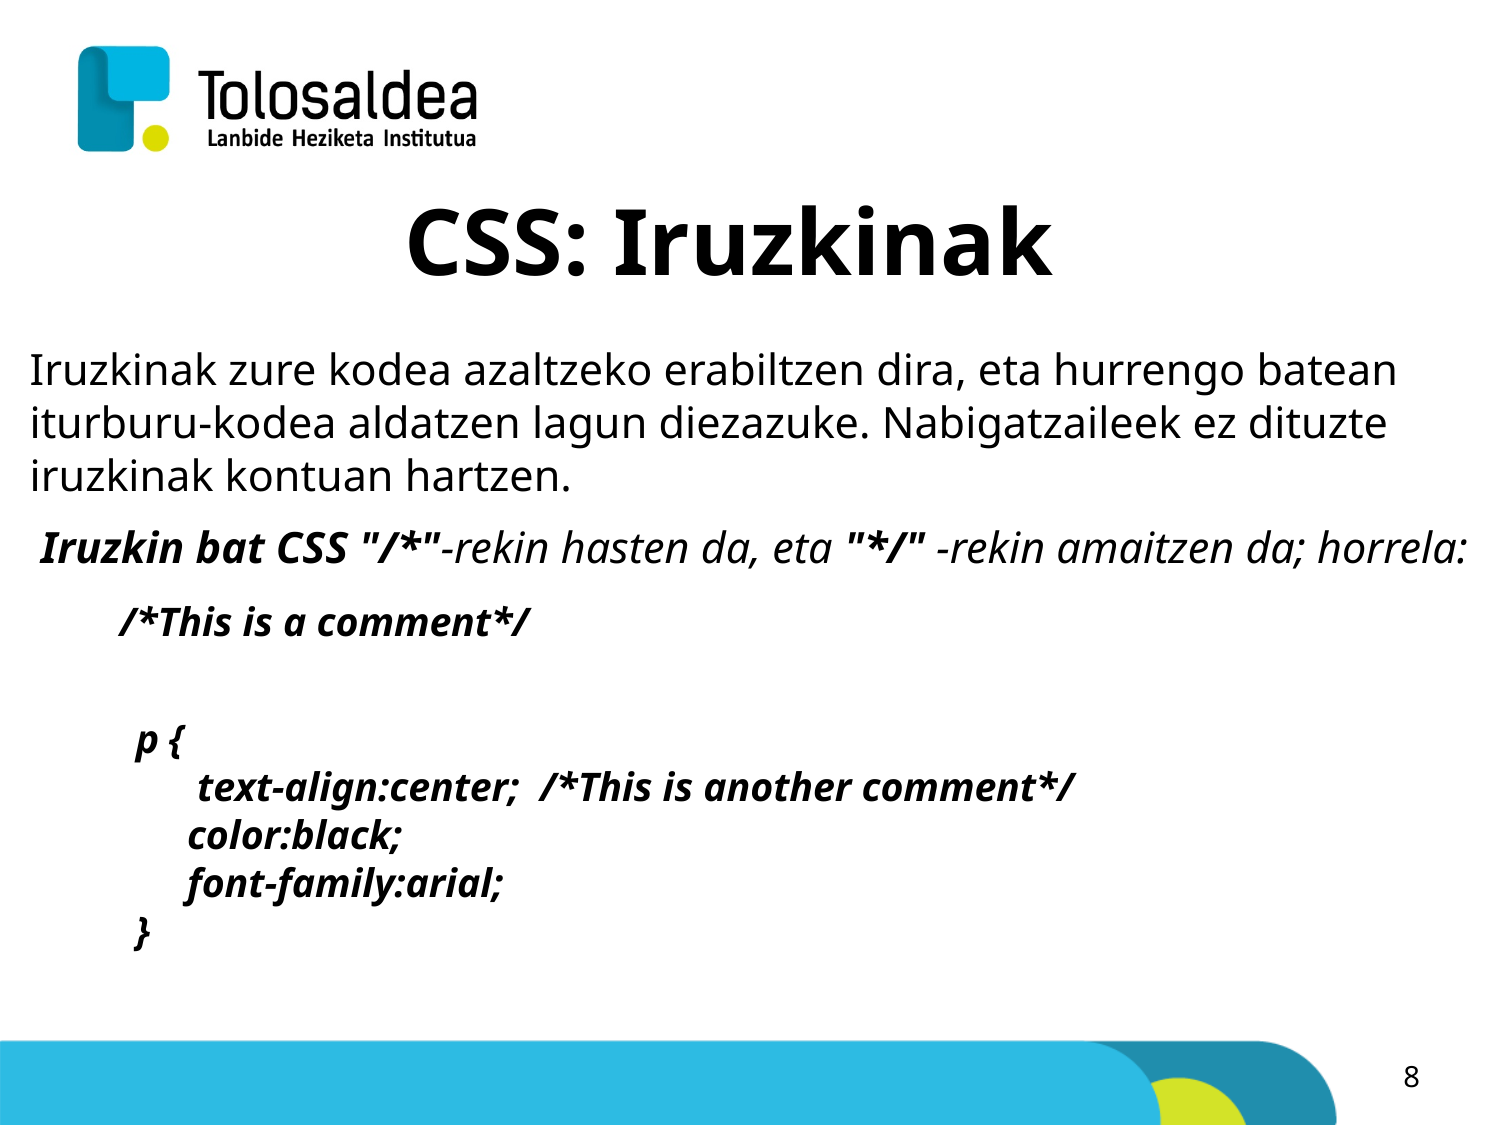

# CSS: Iruzkinak
Iruzkinak zure kodea azaltzeko erabiltzen dira, eta hurrengo batean iturburu-kodea aldatzen lagun diezazuke. Nabigatzaileek ez dituzte iruzkinak kontuan hartzen.
 Iruzkin bat CSS "/*"-rekin hasten da, eta "*/" -rekin amaitzen da; horrela:
 /*This is a comment*/
p {
 text-align:center; /*This is another comment*/
 color:black;
 font-family:arial;
}